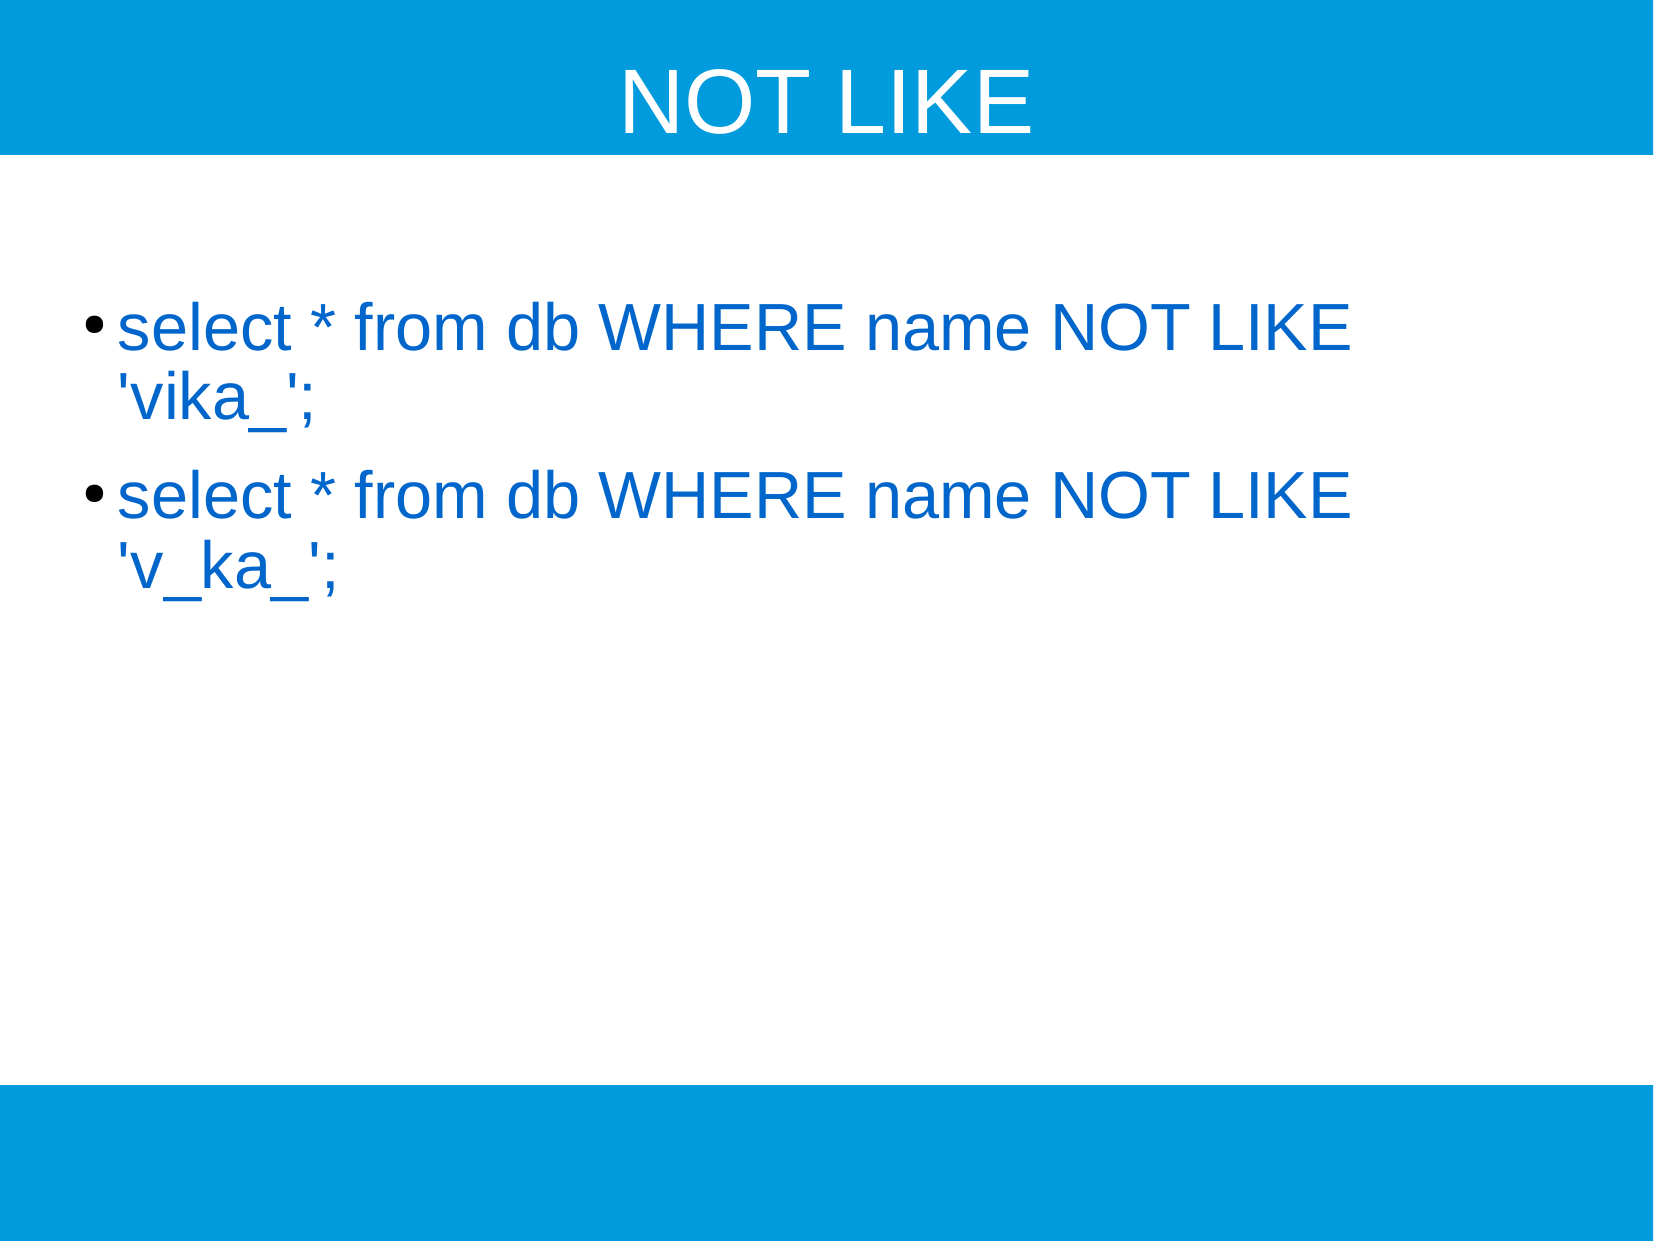

# NOT LIKE
select * from db WHERE name NOT LIKE 'vika_';
select * from db WHERE name NOT LIKE 'v_ka_';